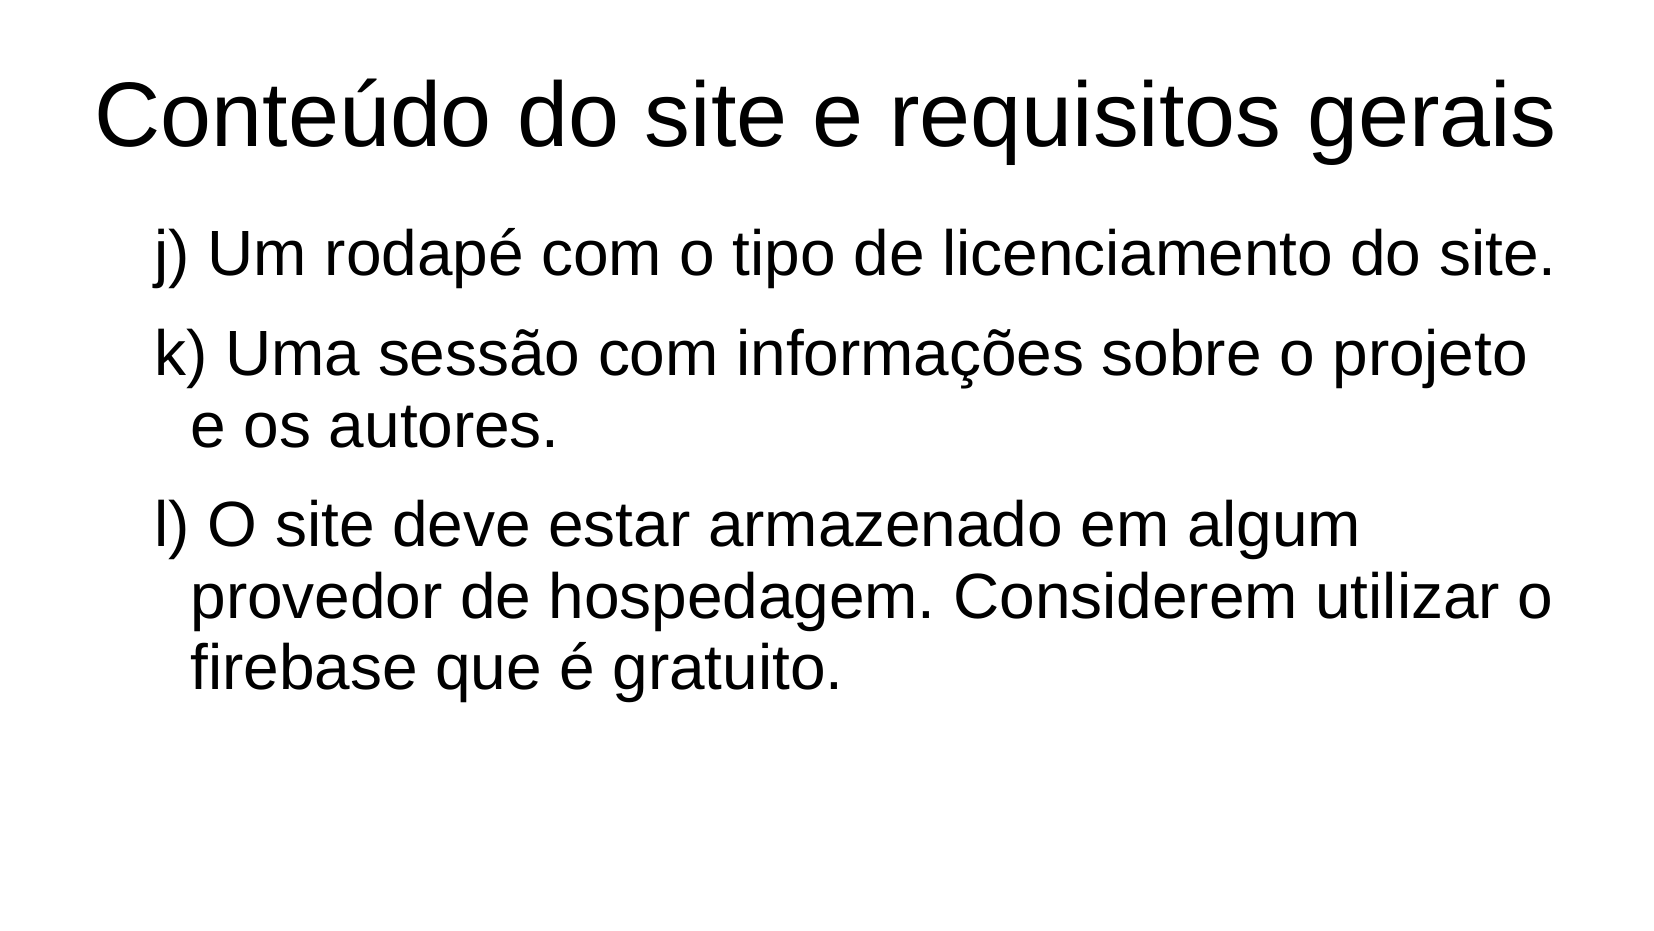

# Conteúdo do site e requisitos gerais
j) Um rodapé com o tipo de licenciamento do site.
k) Uma sessão com informações sobre o projeto e os autores.
l) O site deve estar armazenado em algum provedor de hospedagem. Considerem utilizar o firebase que é gratuito.